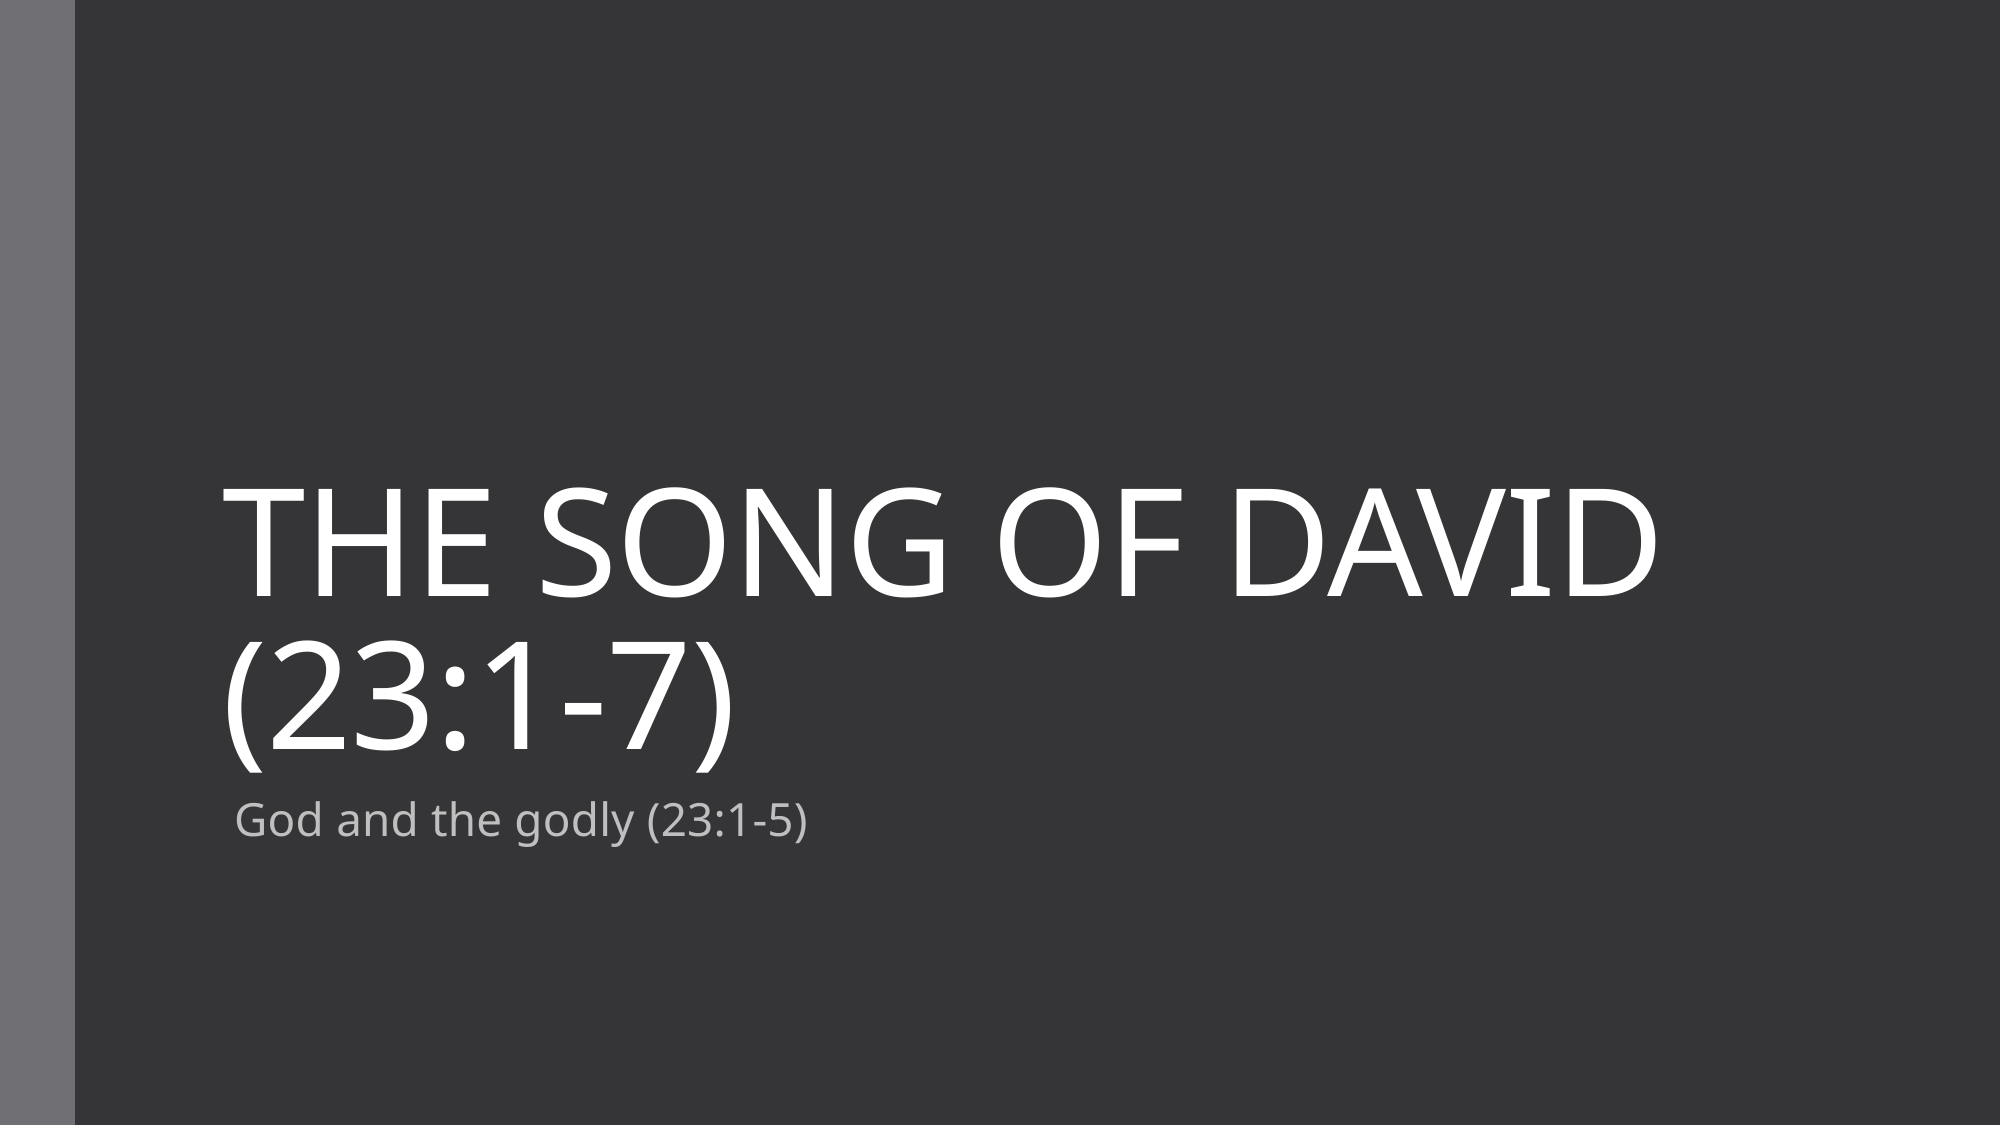

# THE SONG OF DAVID (23:1-7)
 God and the godly (23:1-5)